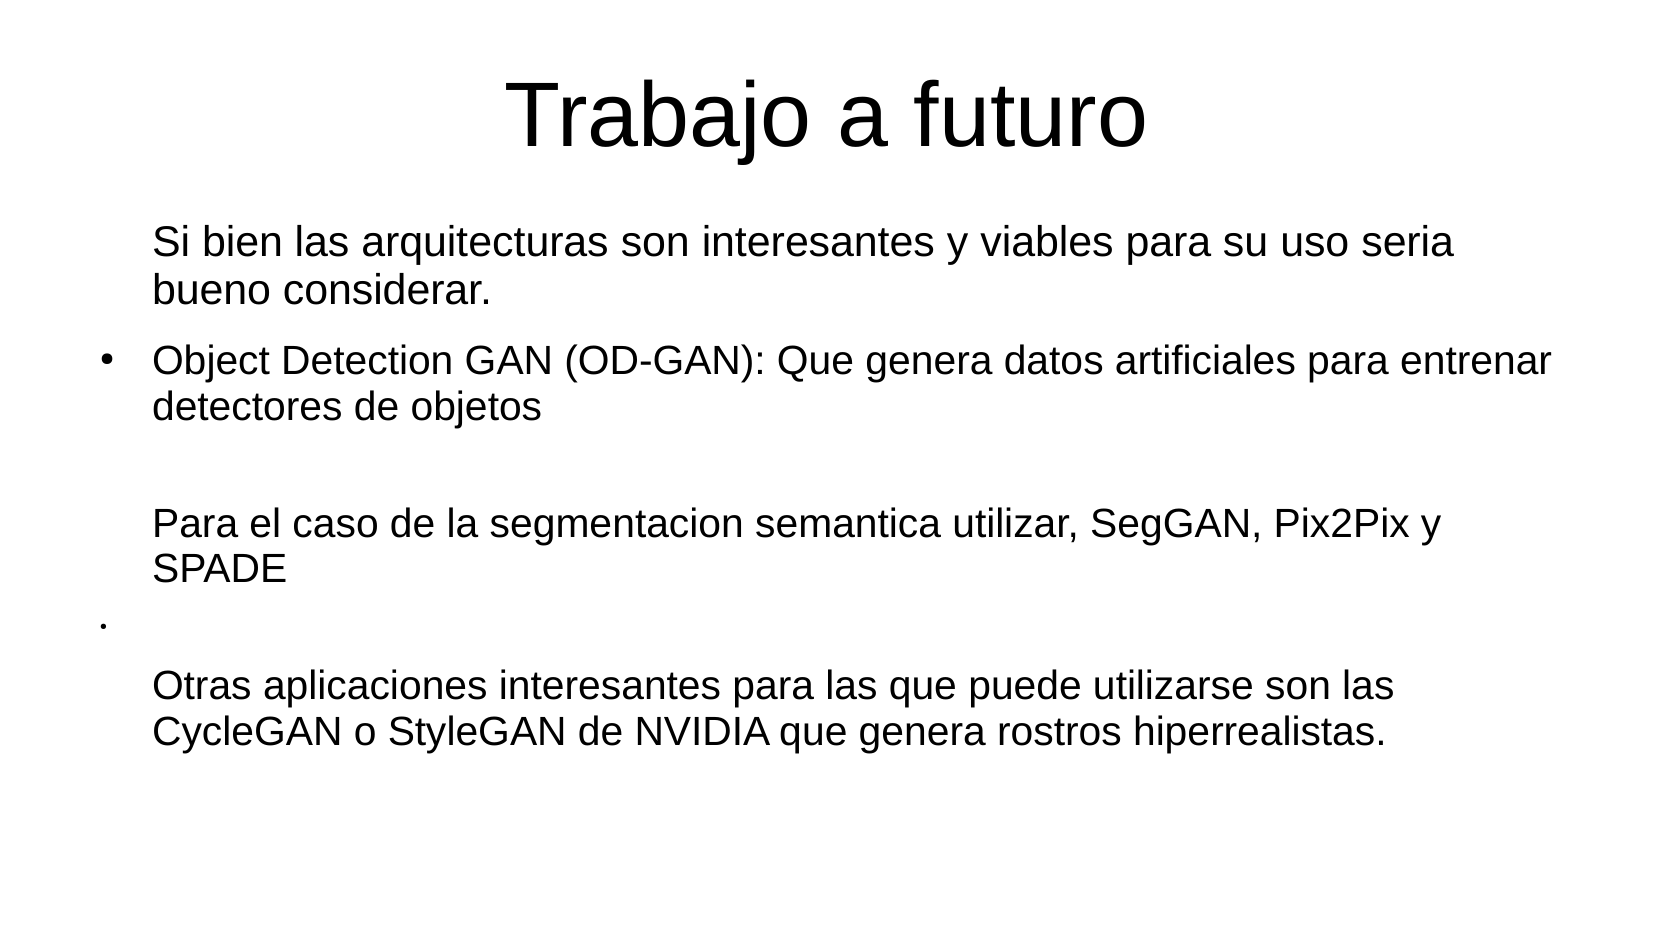

# Trabajo a futuro
Si bien las arquitecturas son interesantes y viables para su uso seria bueno considerar.
Object Detection GAN (OD-GAN): Que genera datos artificiales para entrenar detectores de objetos
Para el caso de la segmentacion semantica utilizar, SegGAN, Pix2Pix y SPADE
Otras aplicaciones interesantes para las que puede utilizarse son las CycleGAN o StyleGAN de NVIDIA que genera rostros hiperrealistas.